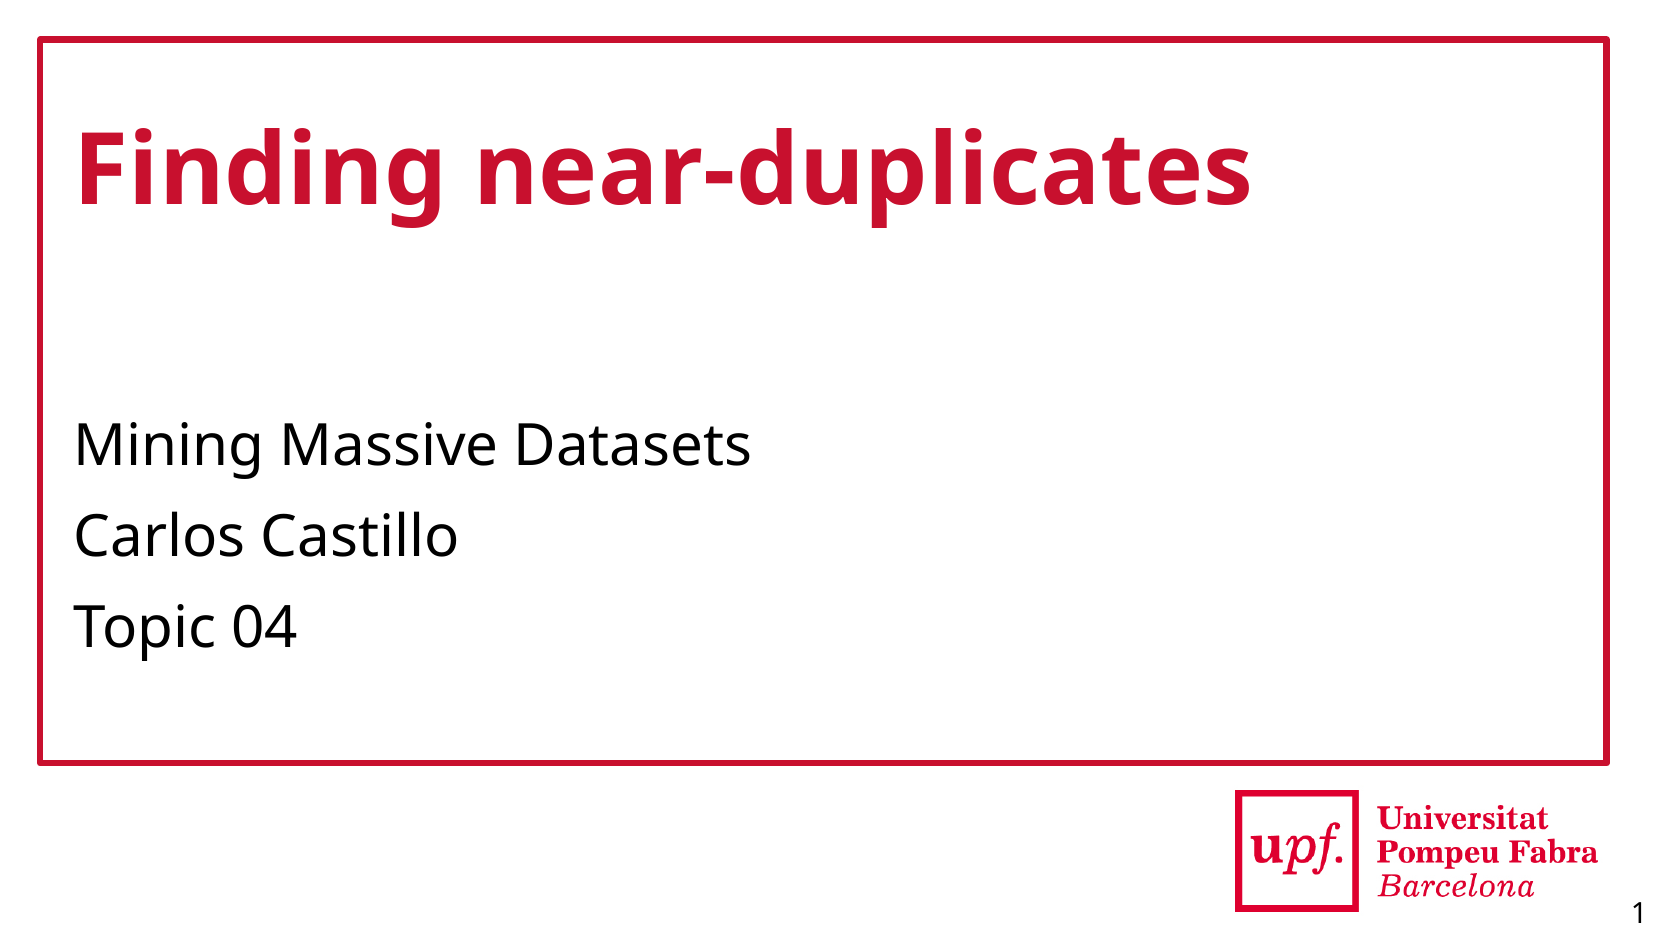

Finding near-duplicates
Mining Massive Datasets
Carlos Castillo
Topic 04
1